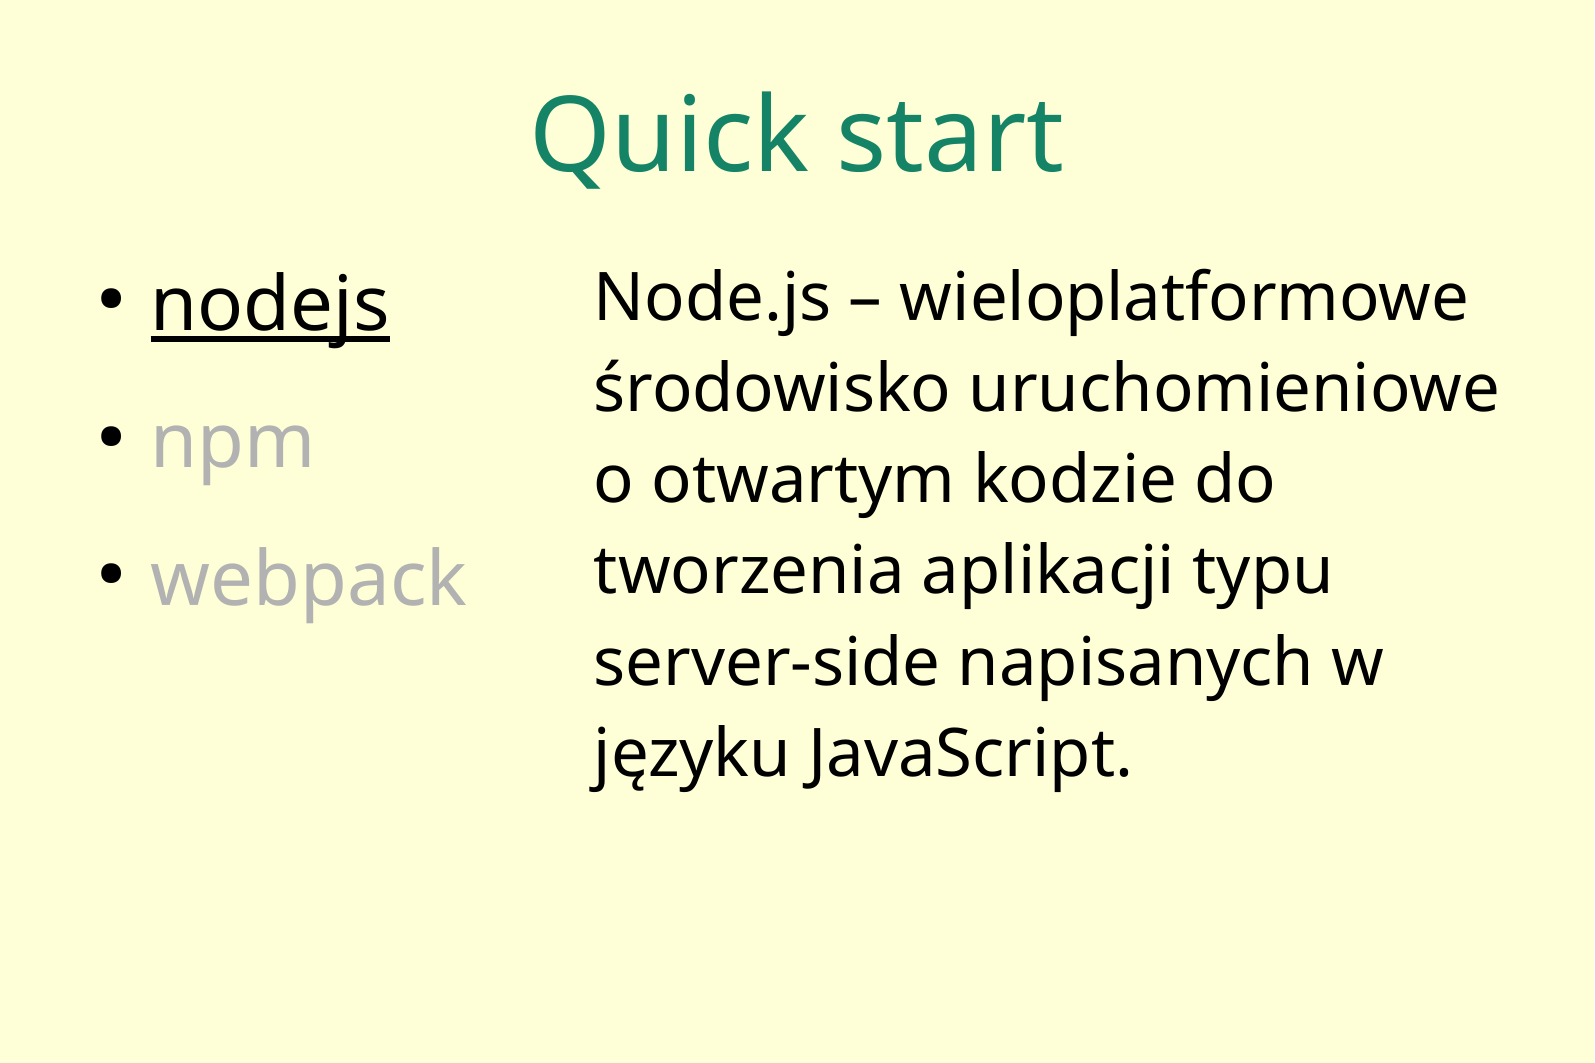

# Quick start
nodejs
npm
webpack
Node.js – wieloplatformowe środowisko uruchomieniowe o otwartym kodzie do tworzenia aplikacji typu server-side napisanych w języku JavaScript.